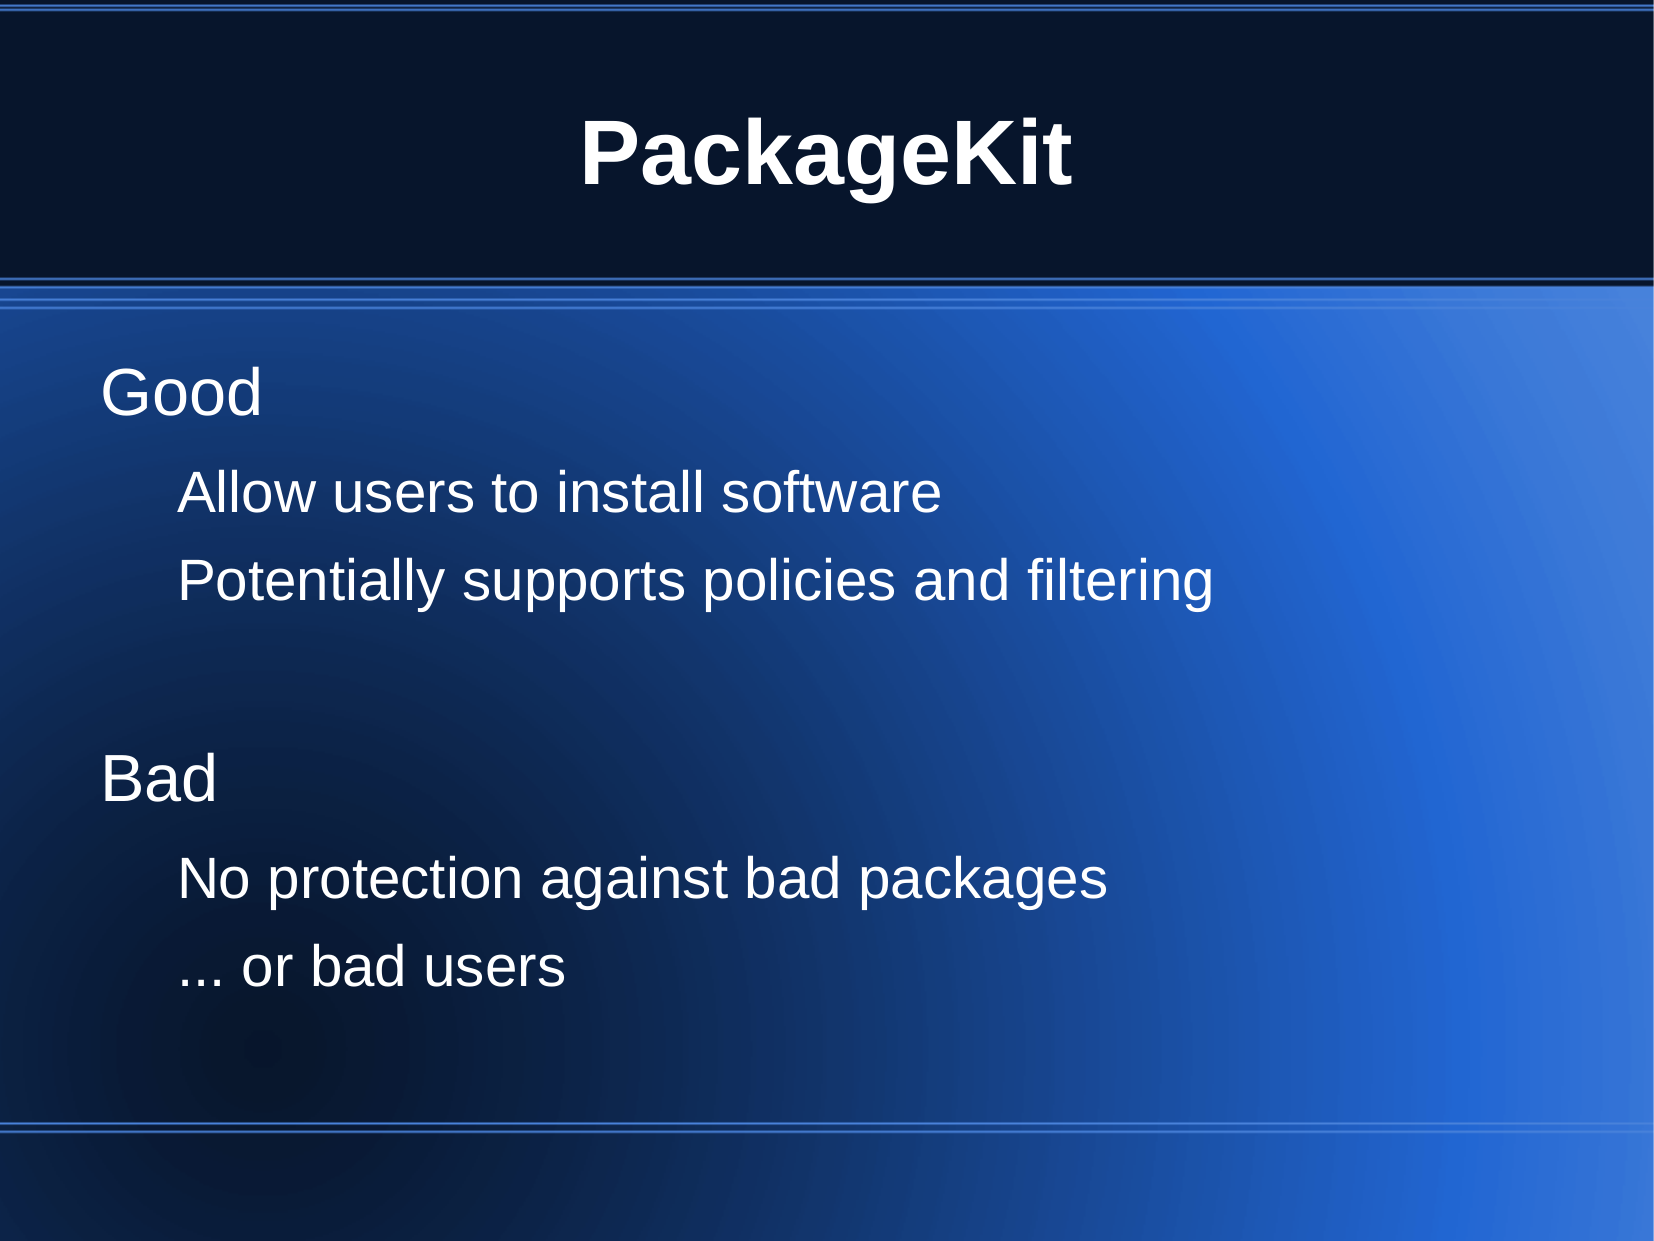

# PackageKit
Good
Allow users to install software
Potentially supports policies and filtering
Bad
No protection against bad packages
... or bad users